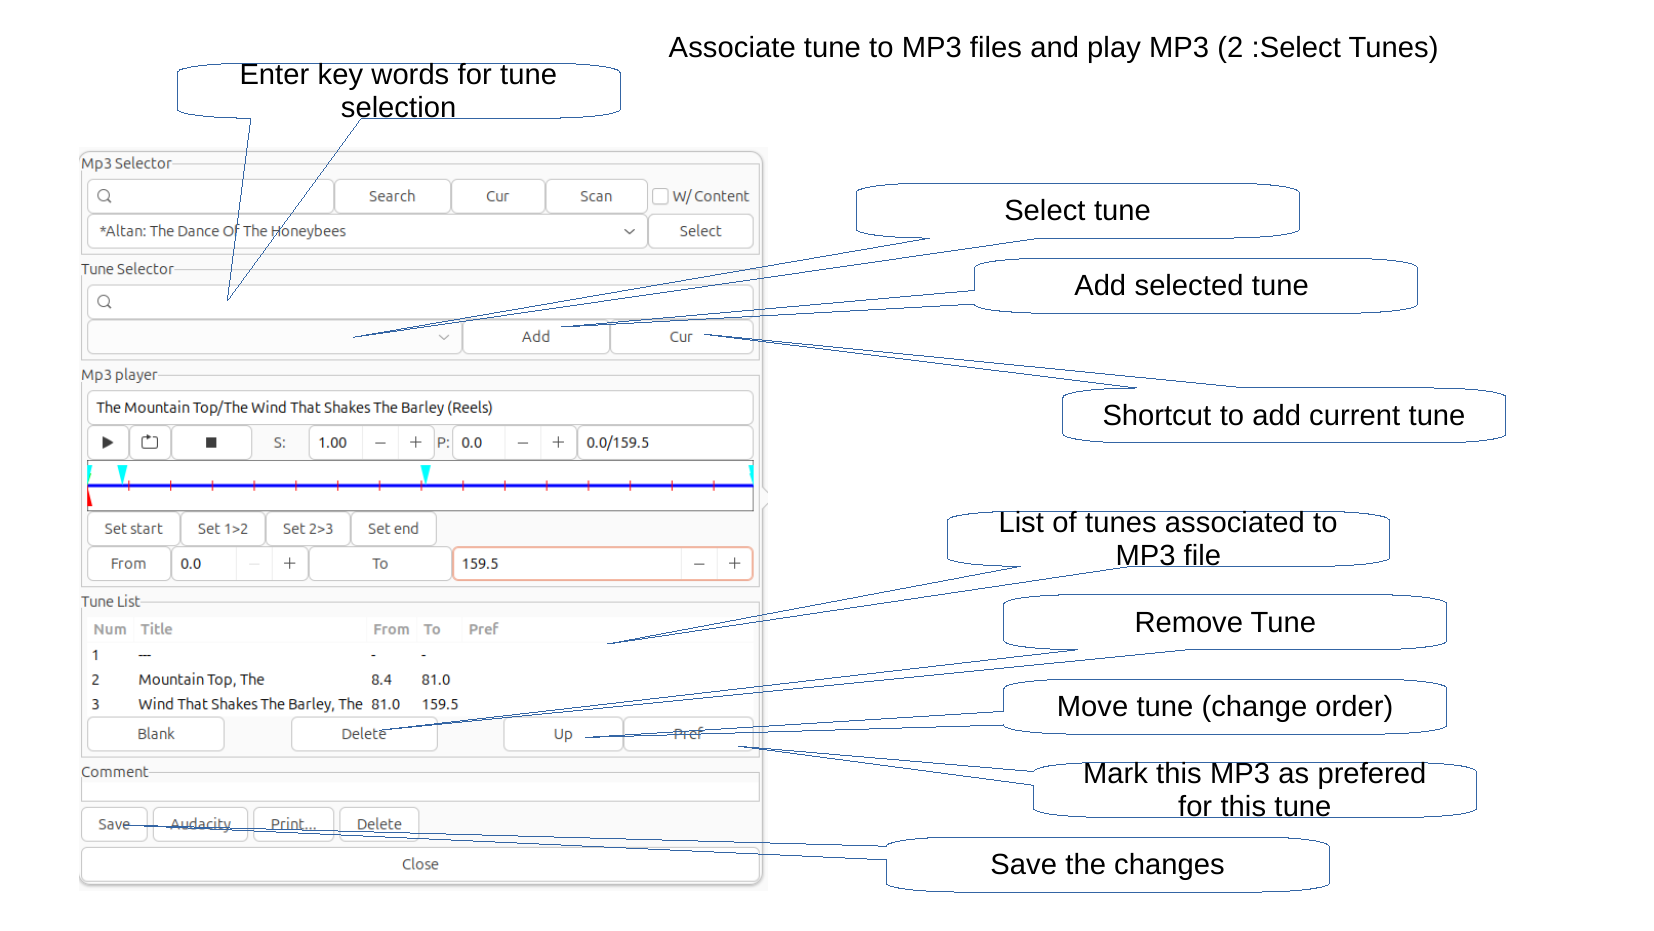

Associate tune to MP3 files and play MP3 (2 :Select Tunes)
Enter key words for tune selection
Select tune
Add selected tune
Shortcut to add current tune
List of tunes associated to MP3 file
Remove Tune
Move tune (change order)
Mark this MP3 as prefered for this tune
Save the changes